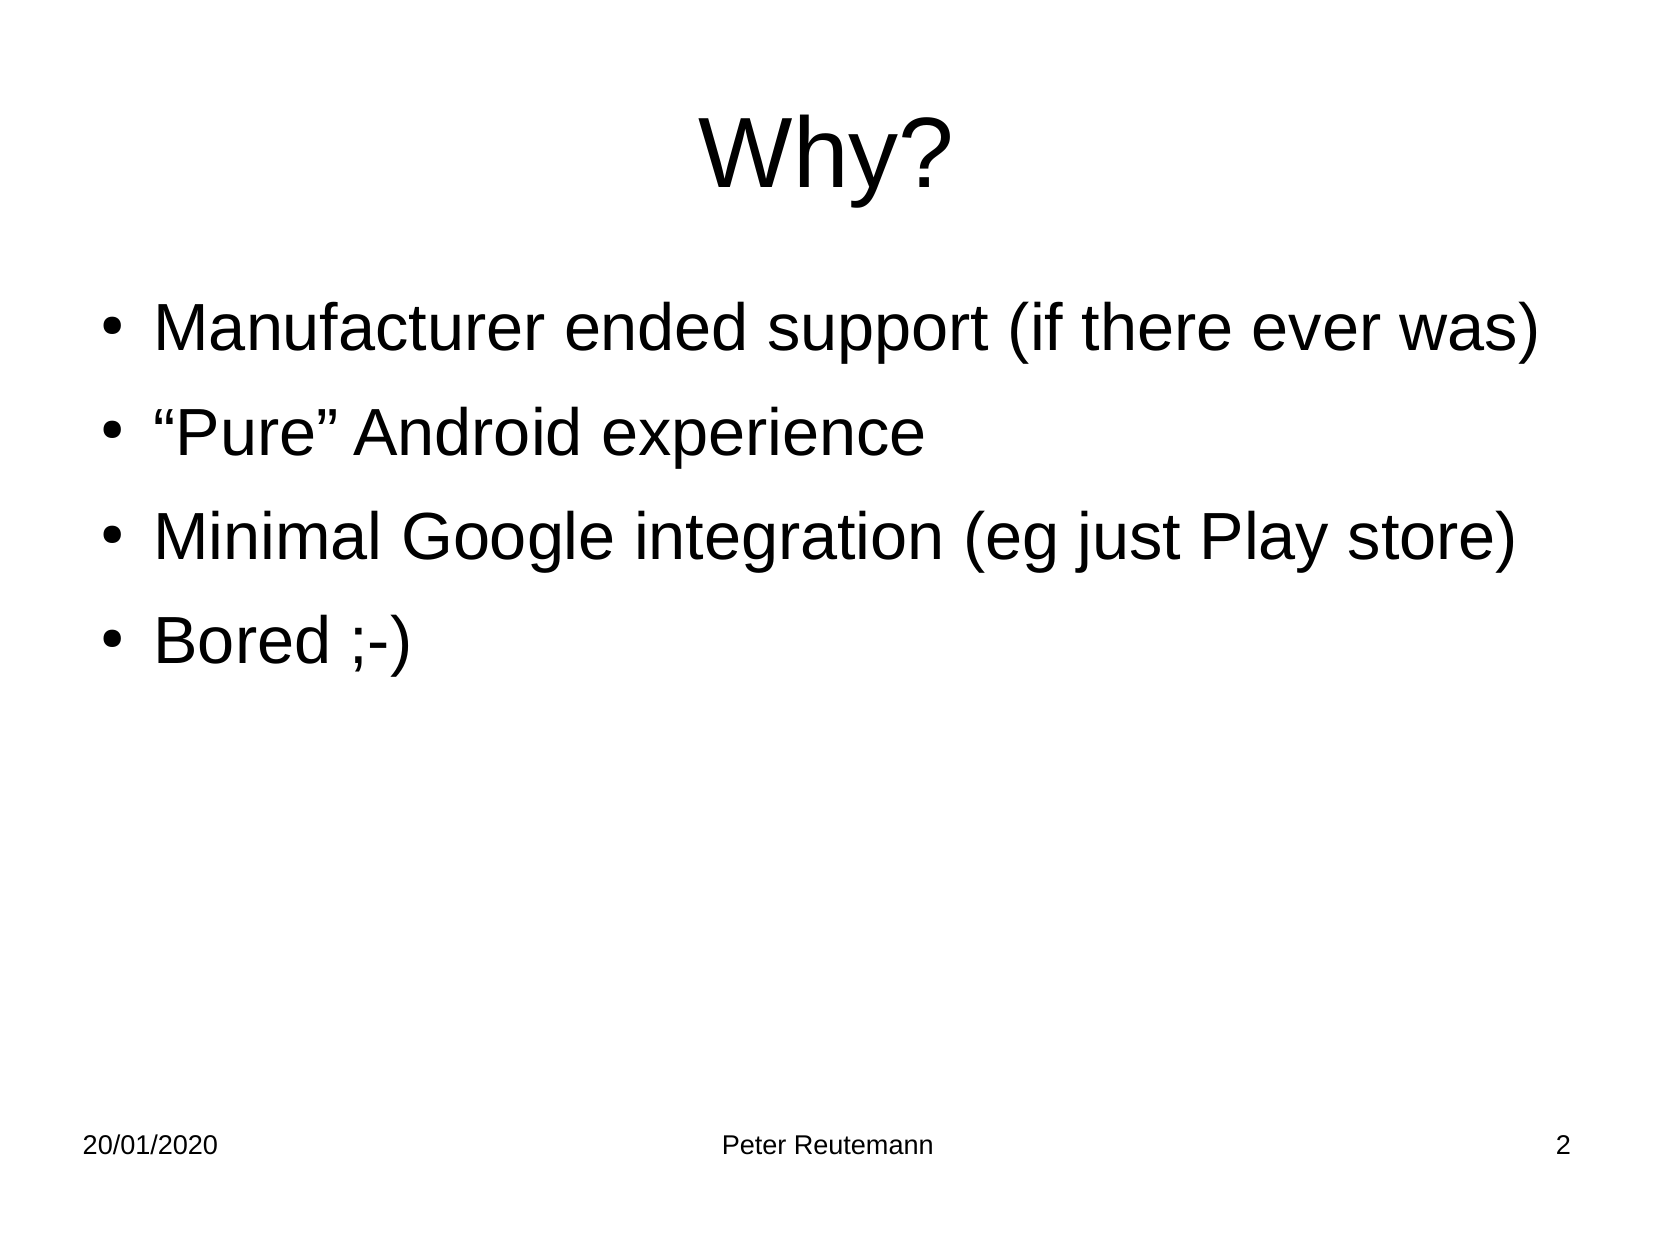

# Why?
Manufacturer ended support (if there ever was)
“Pure” Android experience
Minimal Google integration (eg just Play store)
Bored ;-)
20/01/2020
Peter Reutemann
2